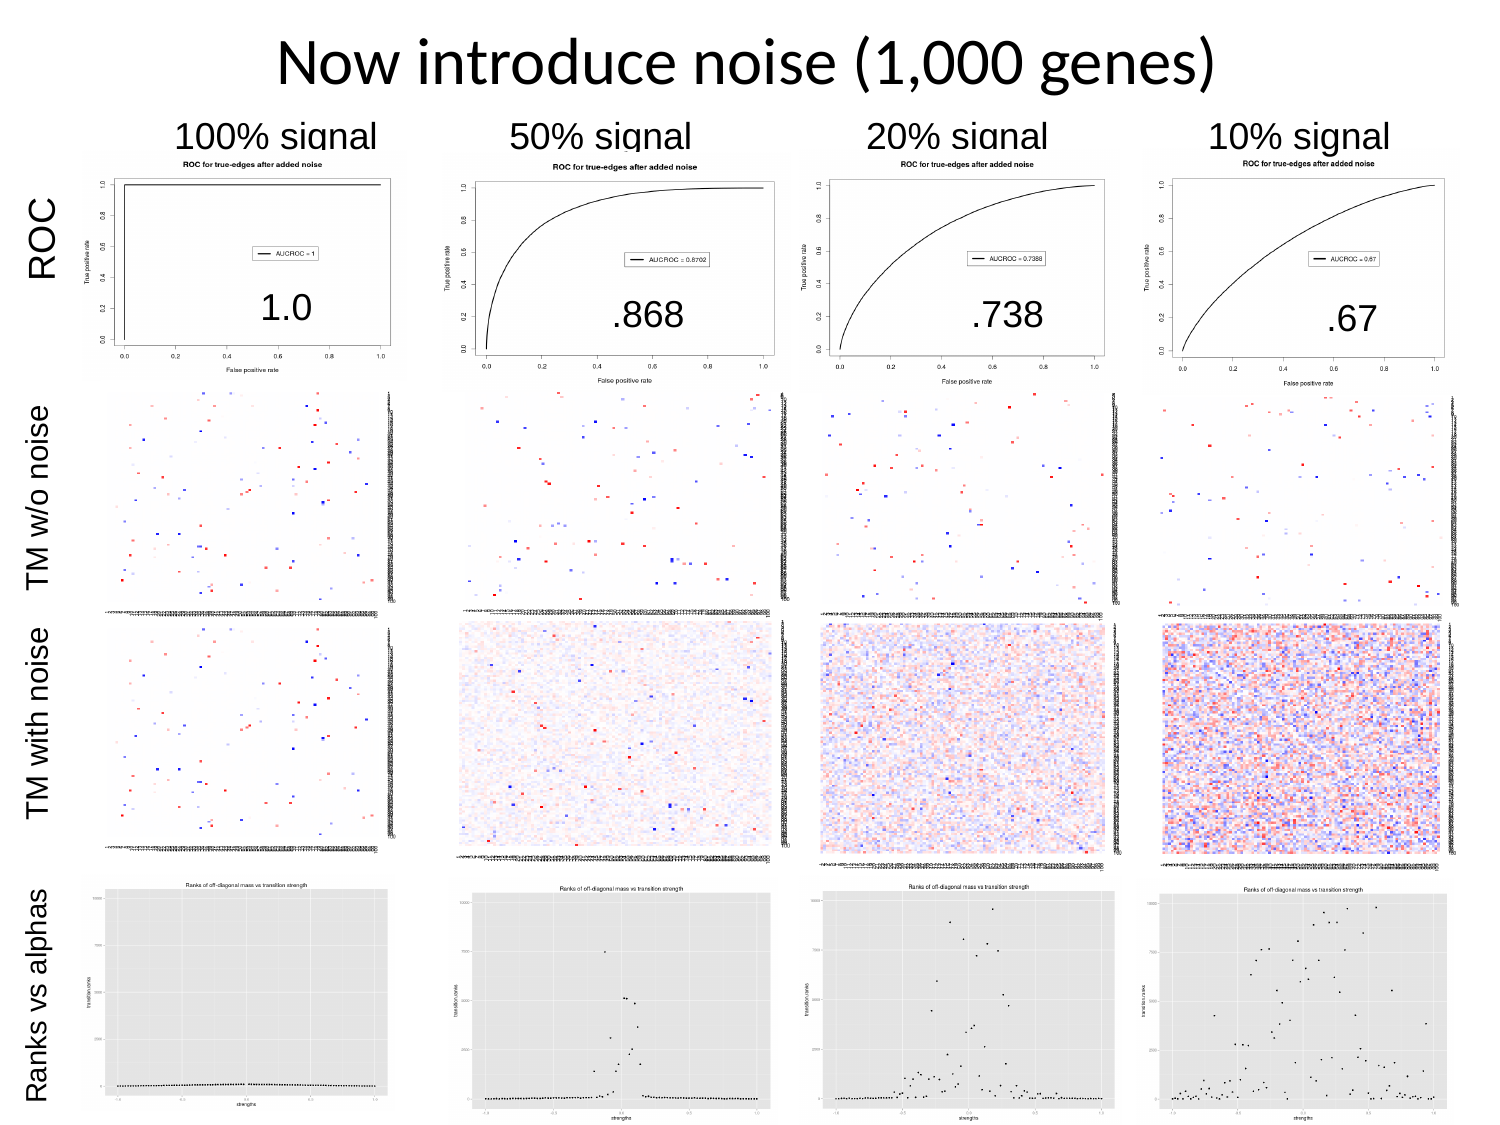

# Now introduce noise (1,000 genes)
100% signal
50% signal
20% signal
10% signal
ROC
1.0
.738
.868
.67
TM w/o noise
TM with noise
Ranks vs alphas